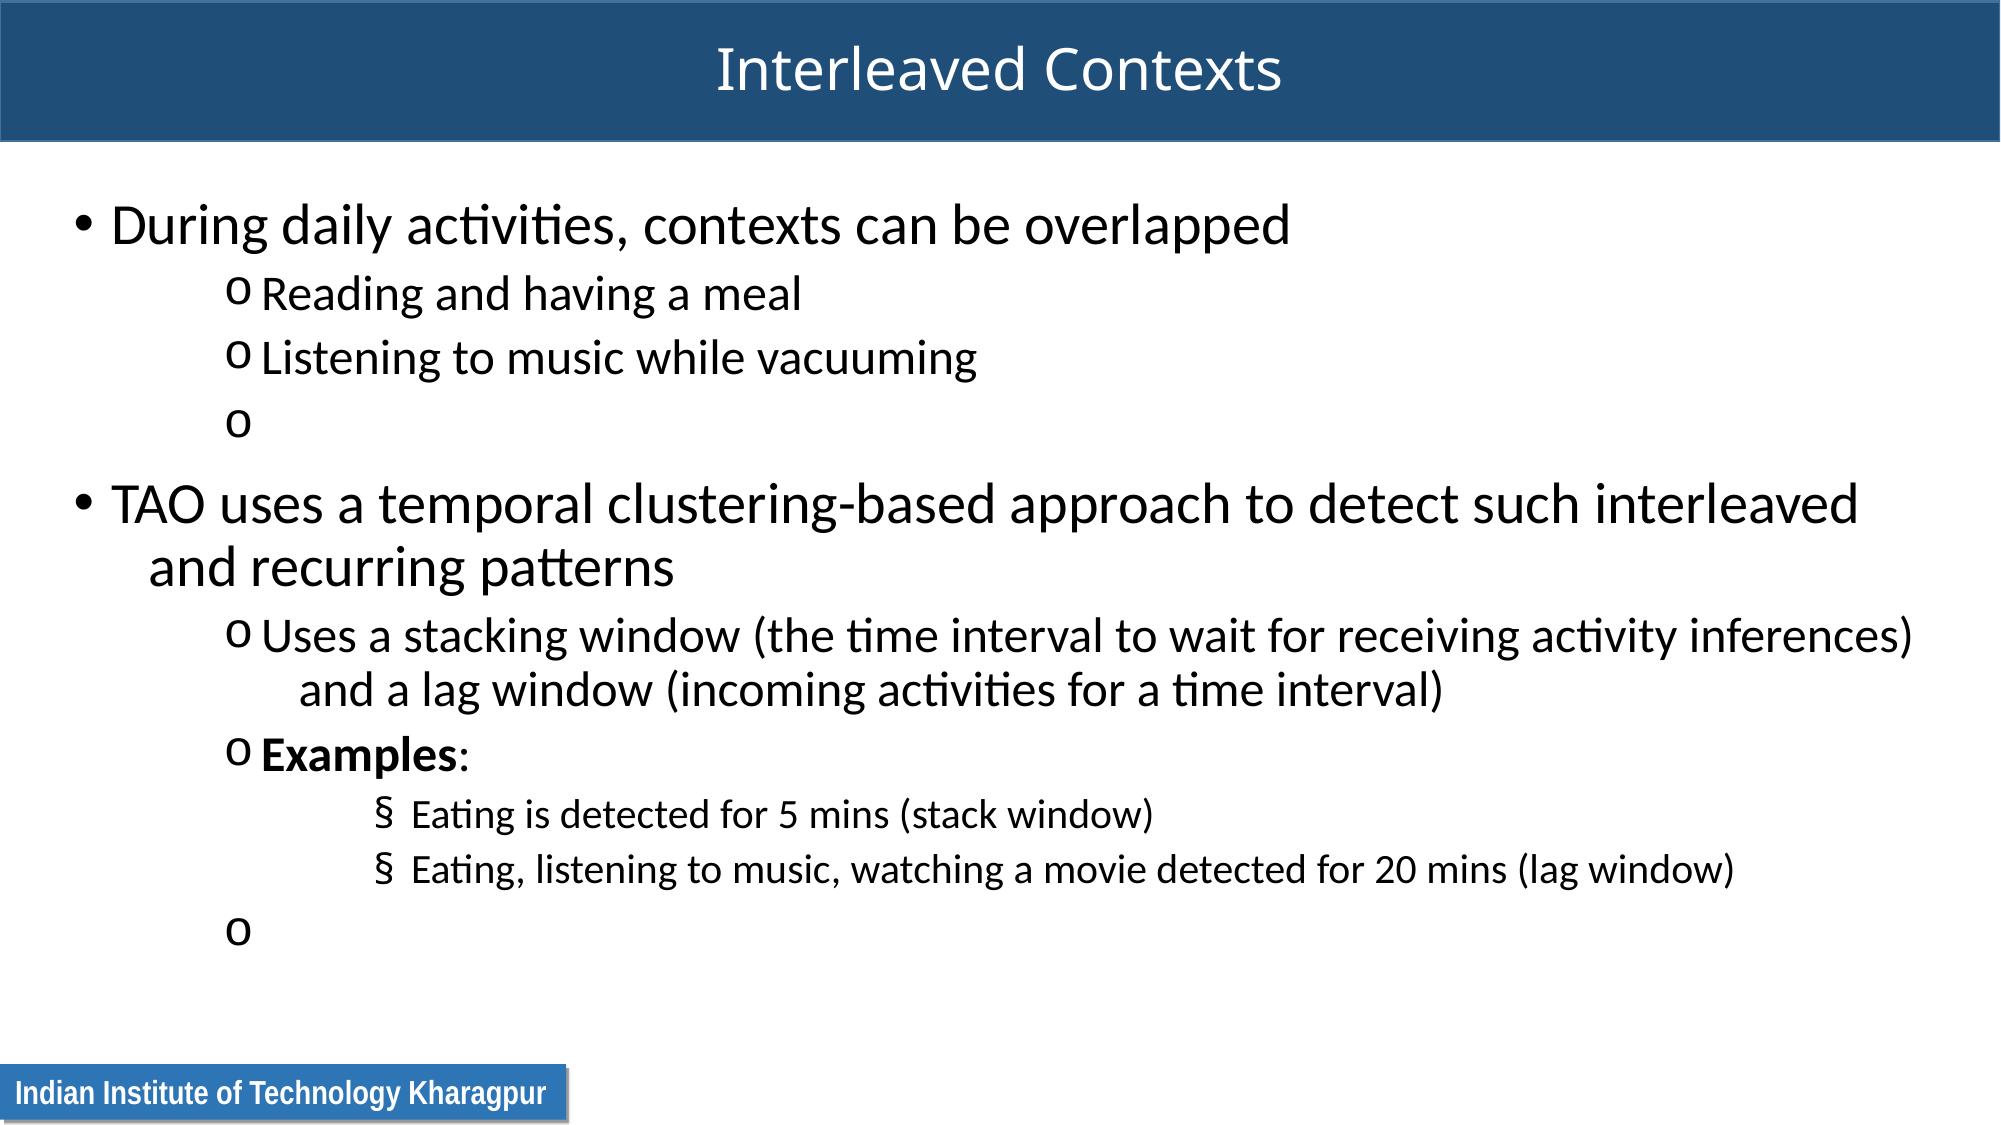

Interleaved Contexts
# During daily activities, contexts can be overlapped
Reading and having a meal
Listening to music while vacuuming
TAO uses a temporal clustering-based approach to detect such interleaved and recurring patterns
Uses a stacking window (the time interval to wait for receiving activity inferences) and a lag window (incoming activities for a time interval)
Examples:
Eating is detected for 5 mins (stack window)
Eating, listening to music, watching a movie detected for 20 mins (lag window)